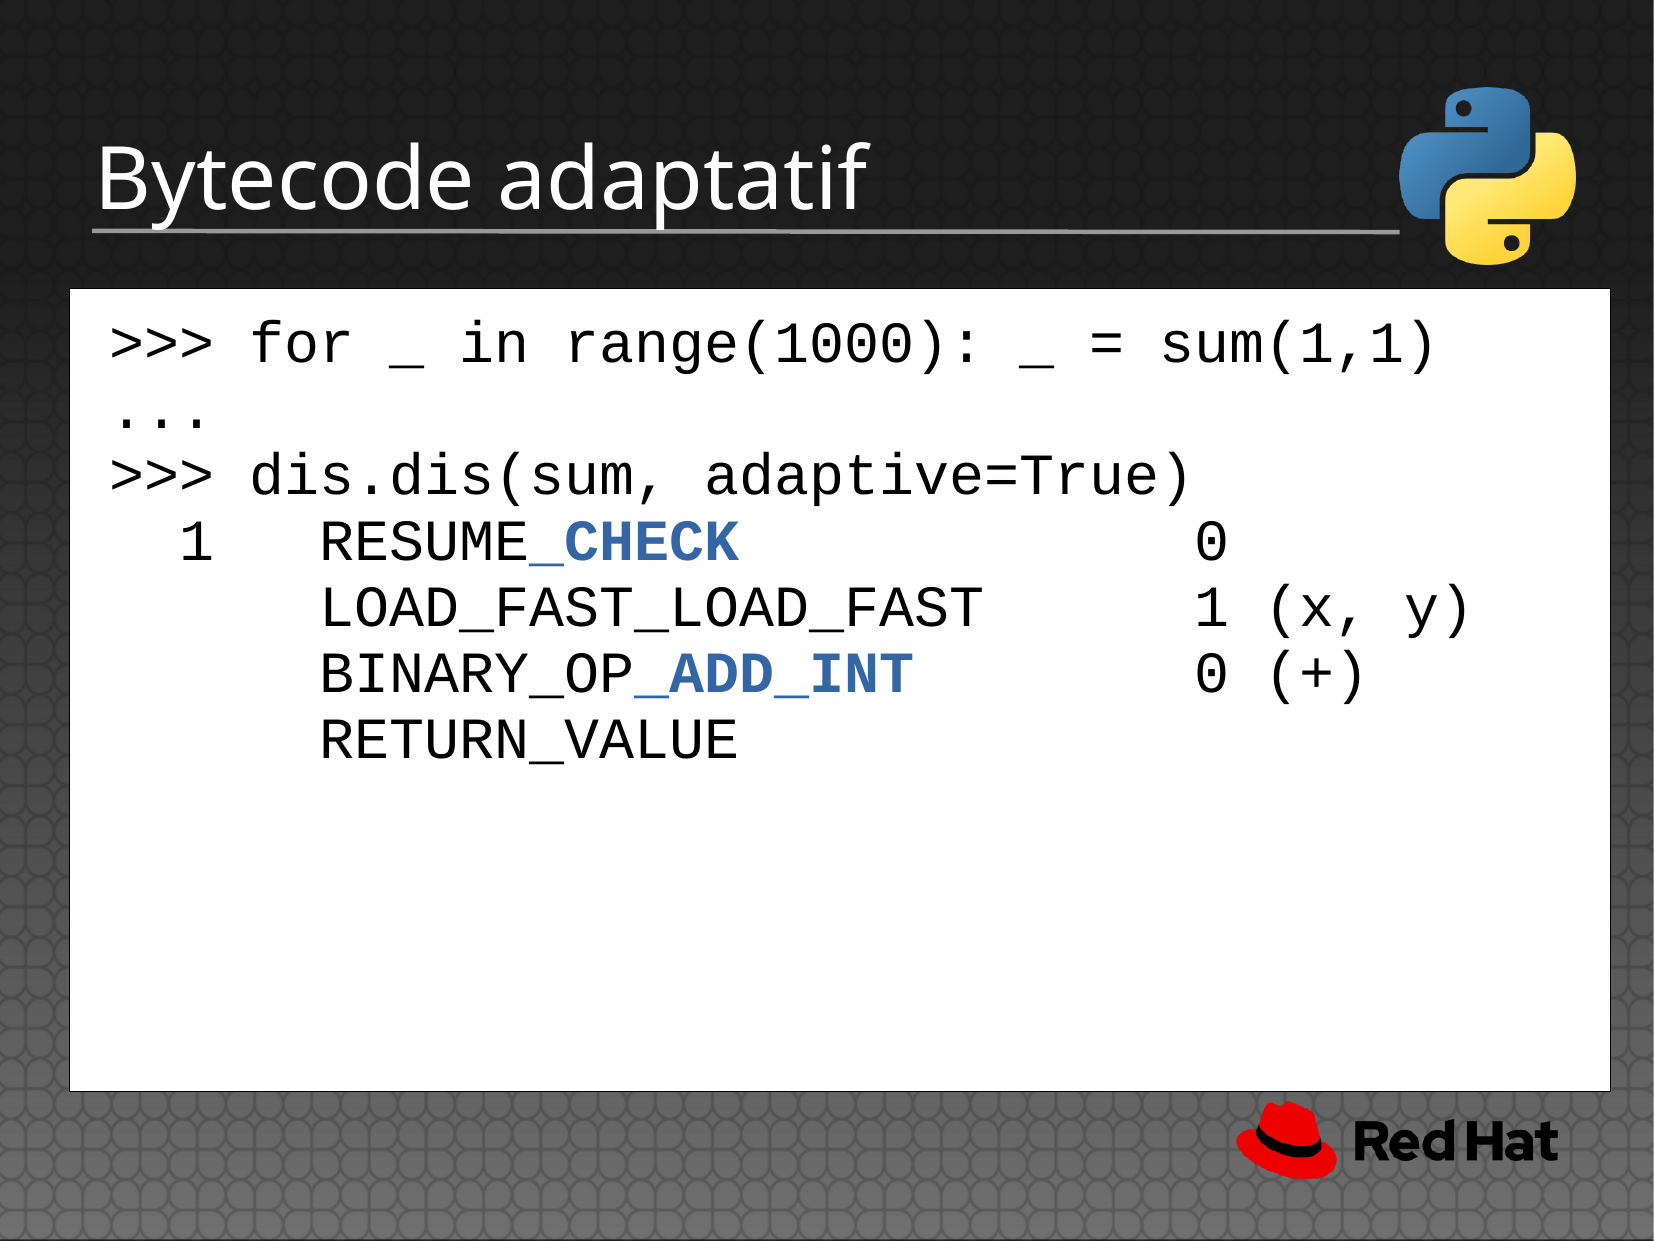

Bytecode adaptatif
# >>> for _ in range(1000): _ = sum(1,1) ... >>> dis.dis(sum, adaptive=True) 1 RESUME_CHECK 0 LOAD_FAST_LOAD_FAST 1 (x, y) BINARY_OP_ADD_INT 0 (+) RETURN_VALUE